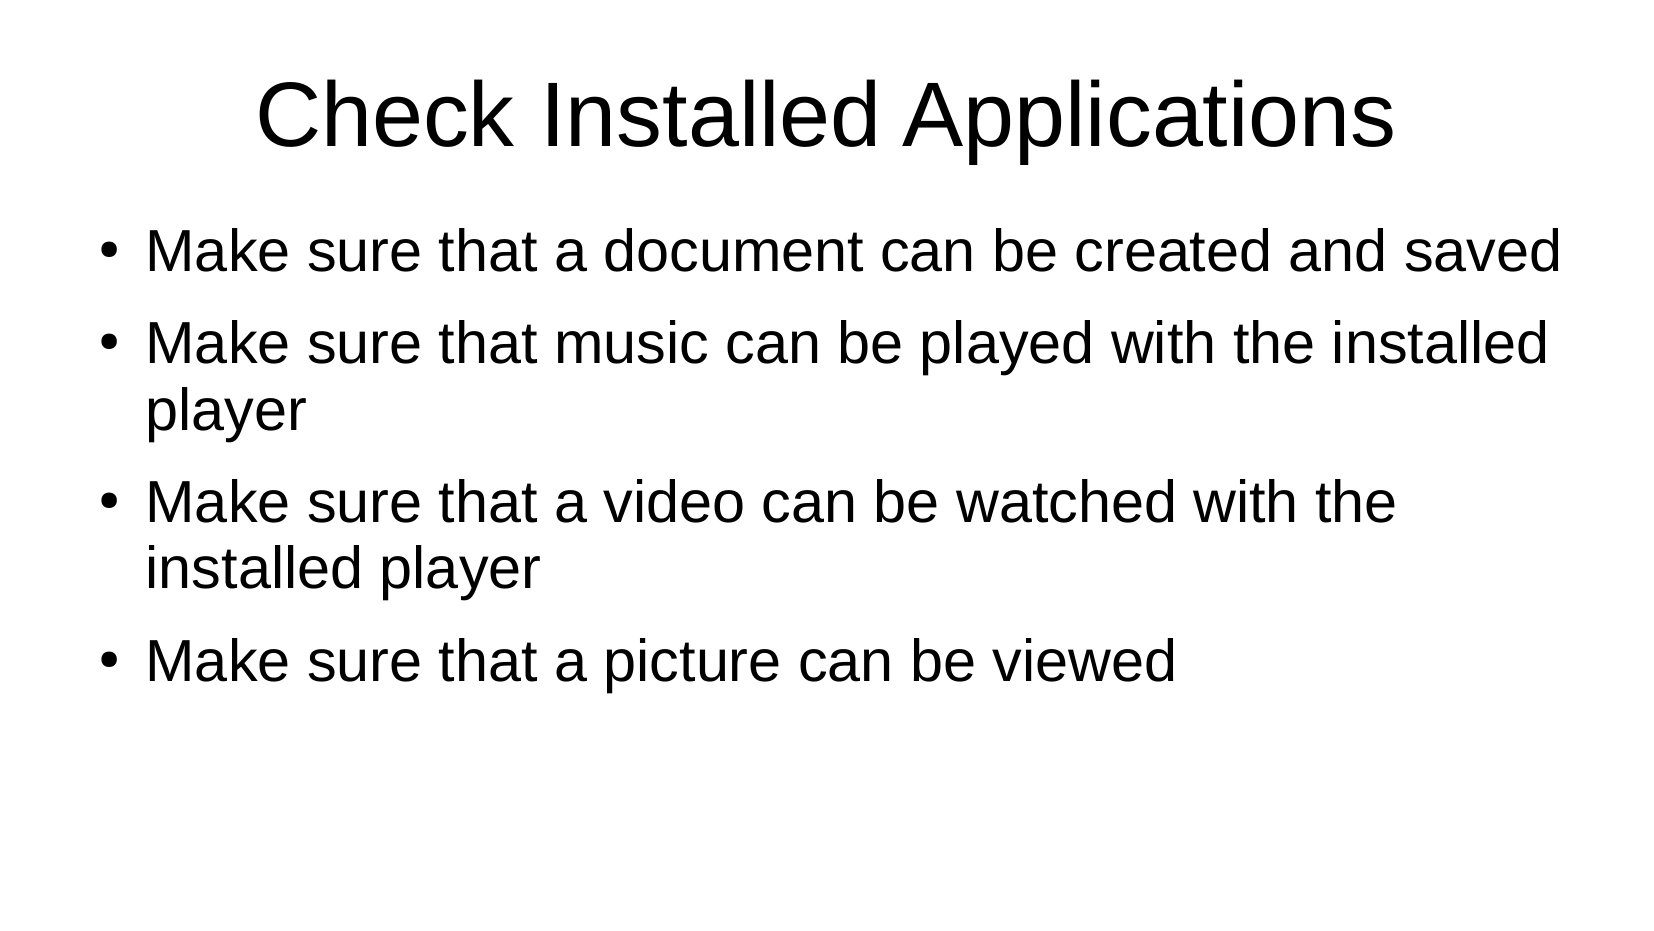

# Check Installed Applications
Make sure that a document can be created and saved
Make sure that music can be played with the installed player
Make sure that a video can be watched with the installed player
Make sure that a picture can be viewed